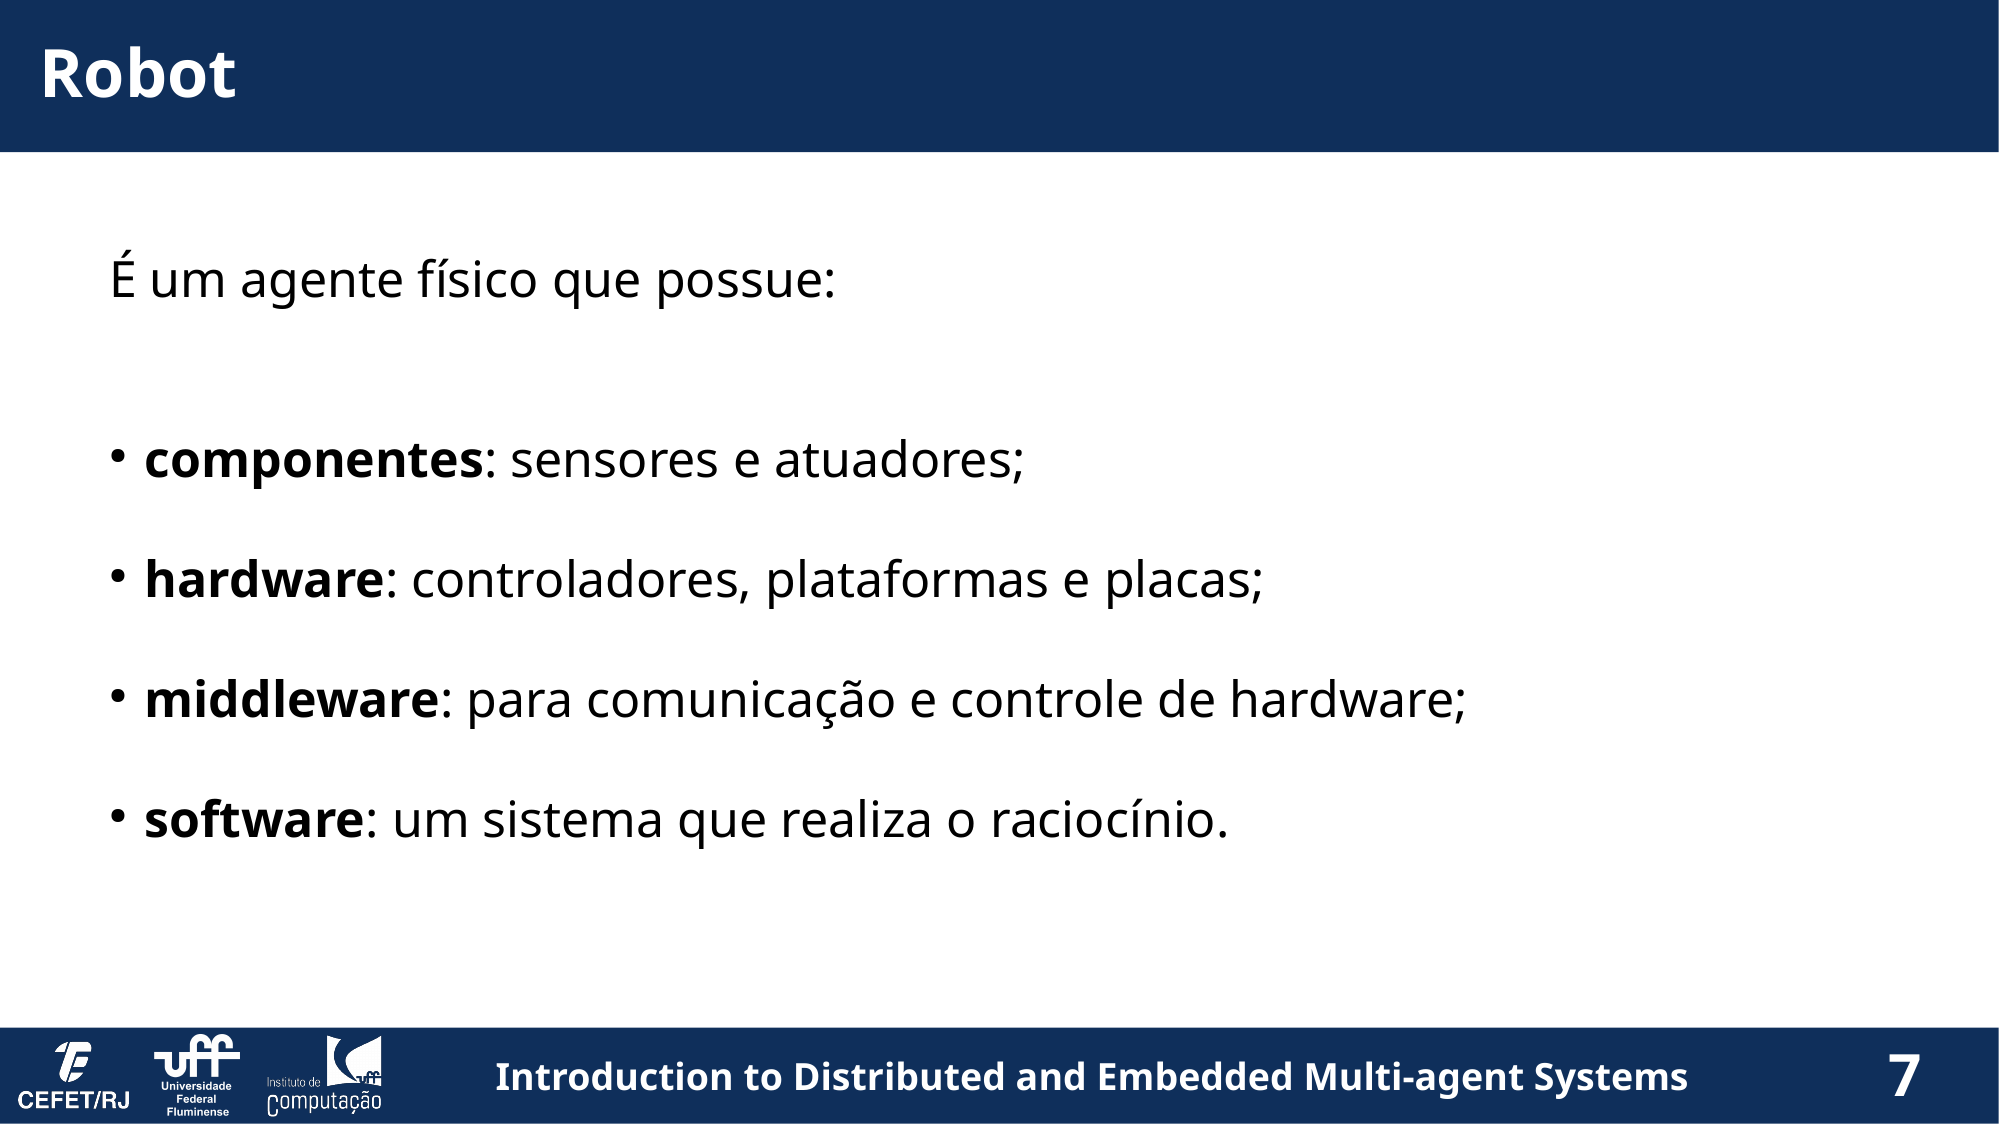

Robot
É um agente físico que possue:
componentes: sensores e atuadores;
hardware: controladores, plataformas e placas;
middleware: para comunicação e controle de hardware;
software: um sistema que realiza o raciocínio.